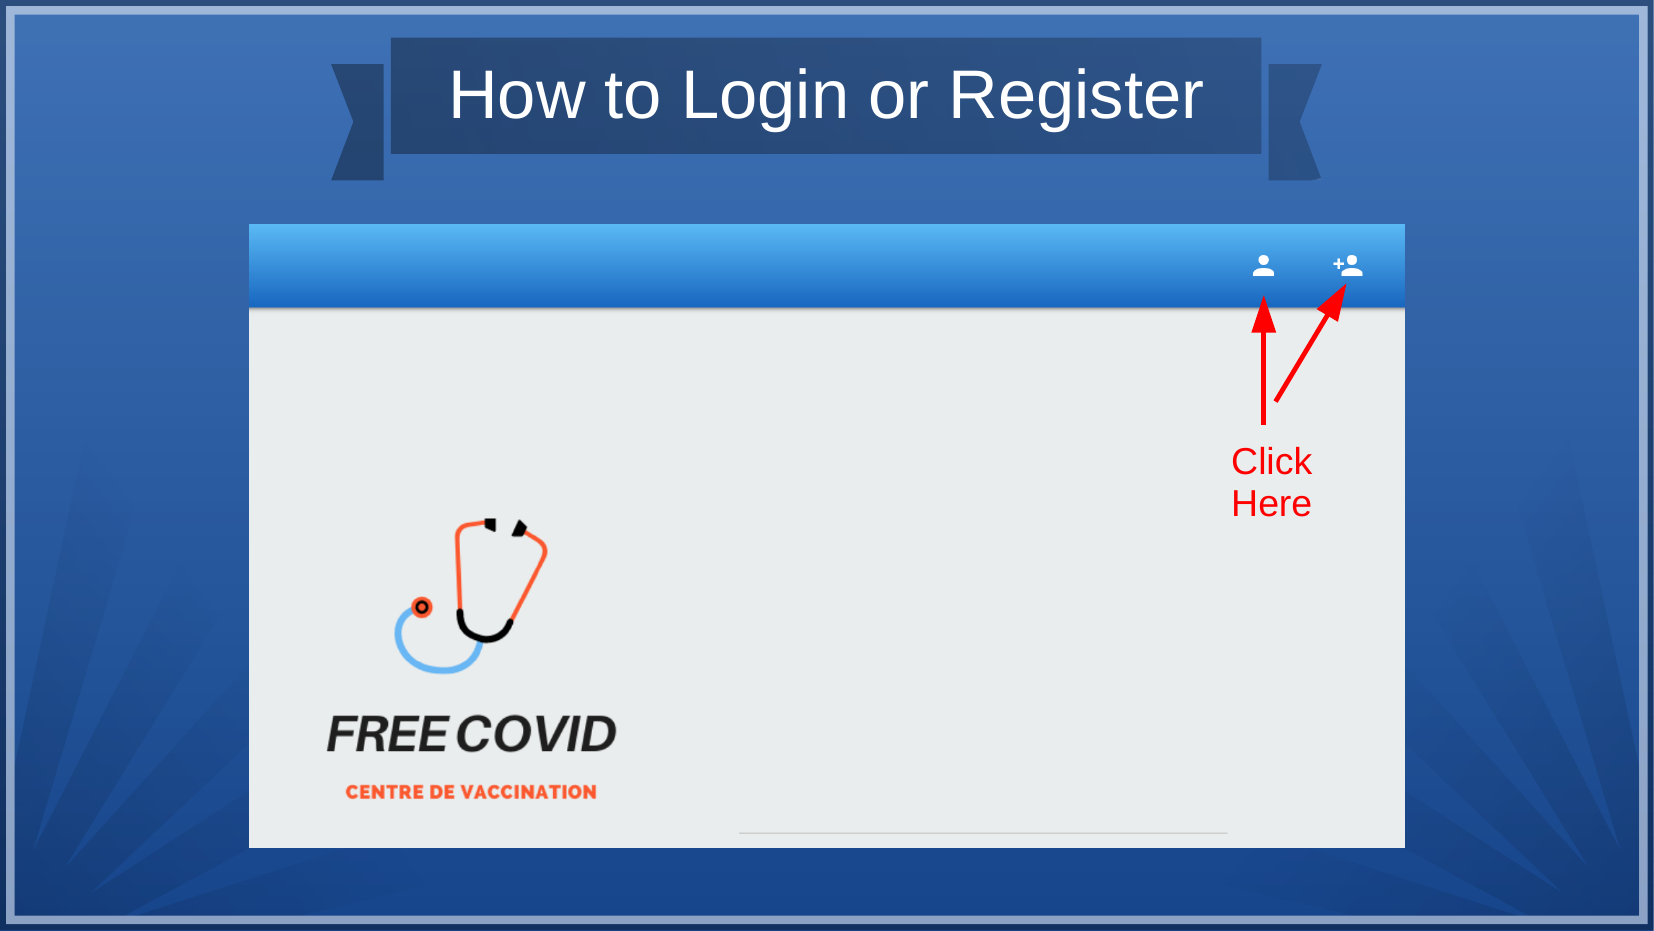

# How to Login or Register
Click Here